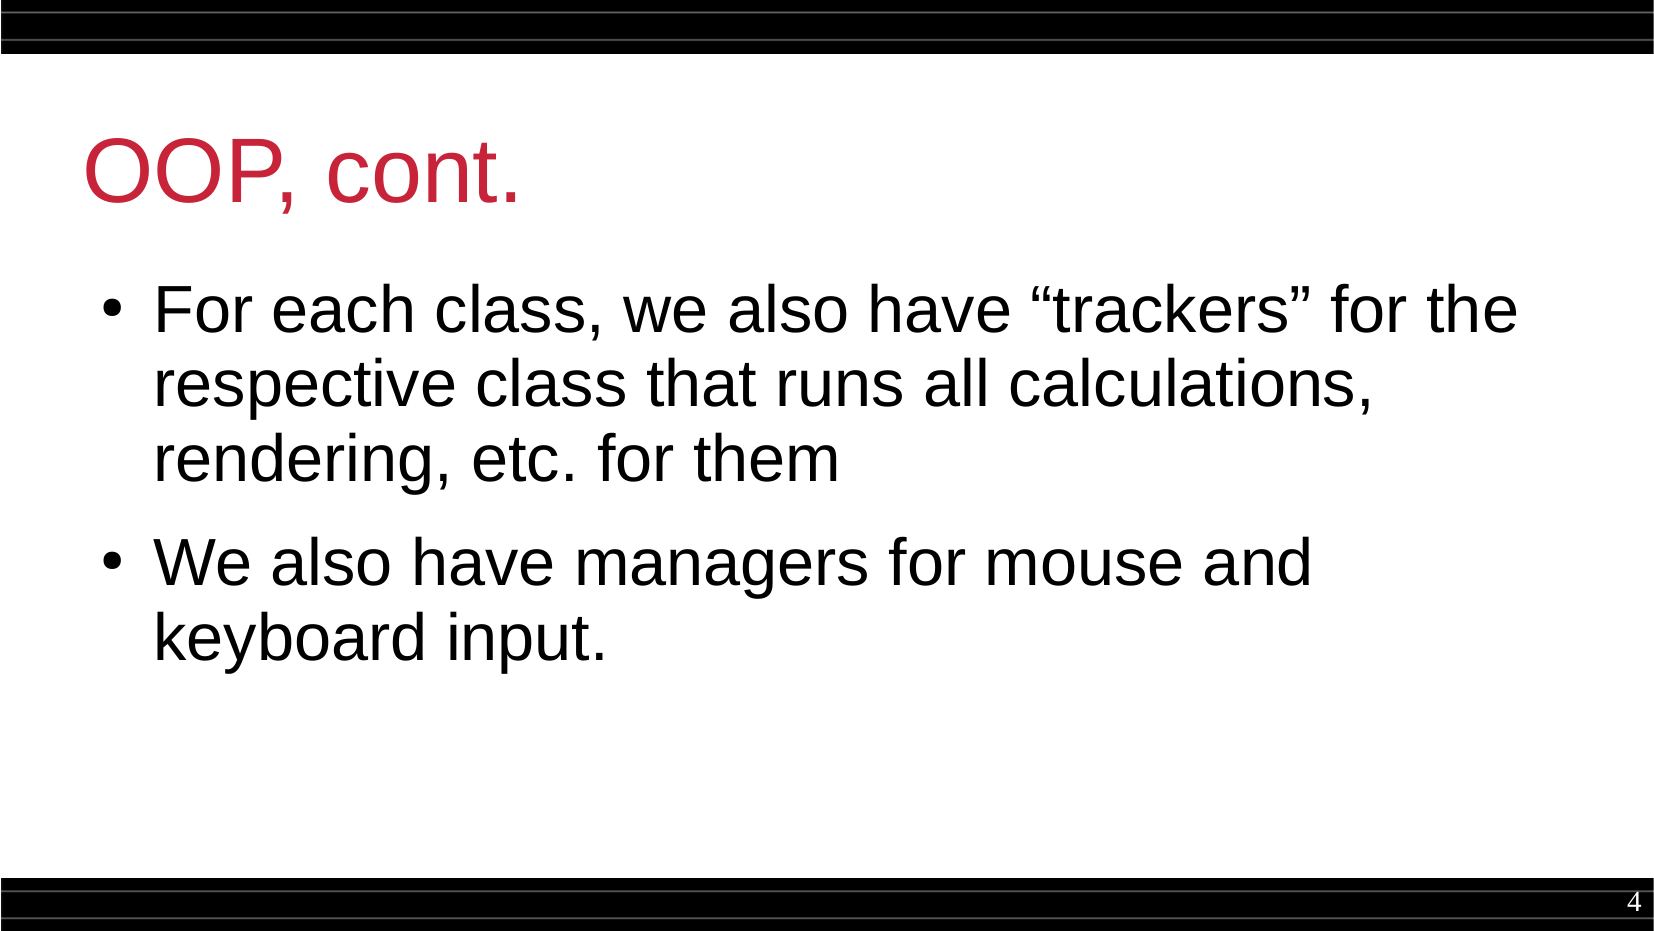

# OOP, cont.
For each class, we also have “trackers” for the respective class that runs all calculations, rendering, etc. for them
We also have managers for mouse and keyboard input.